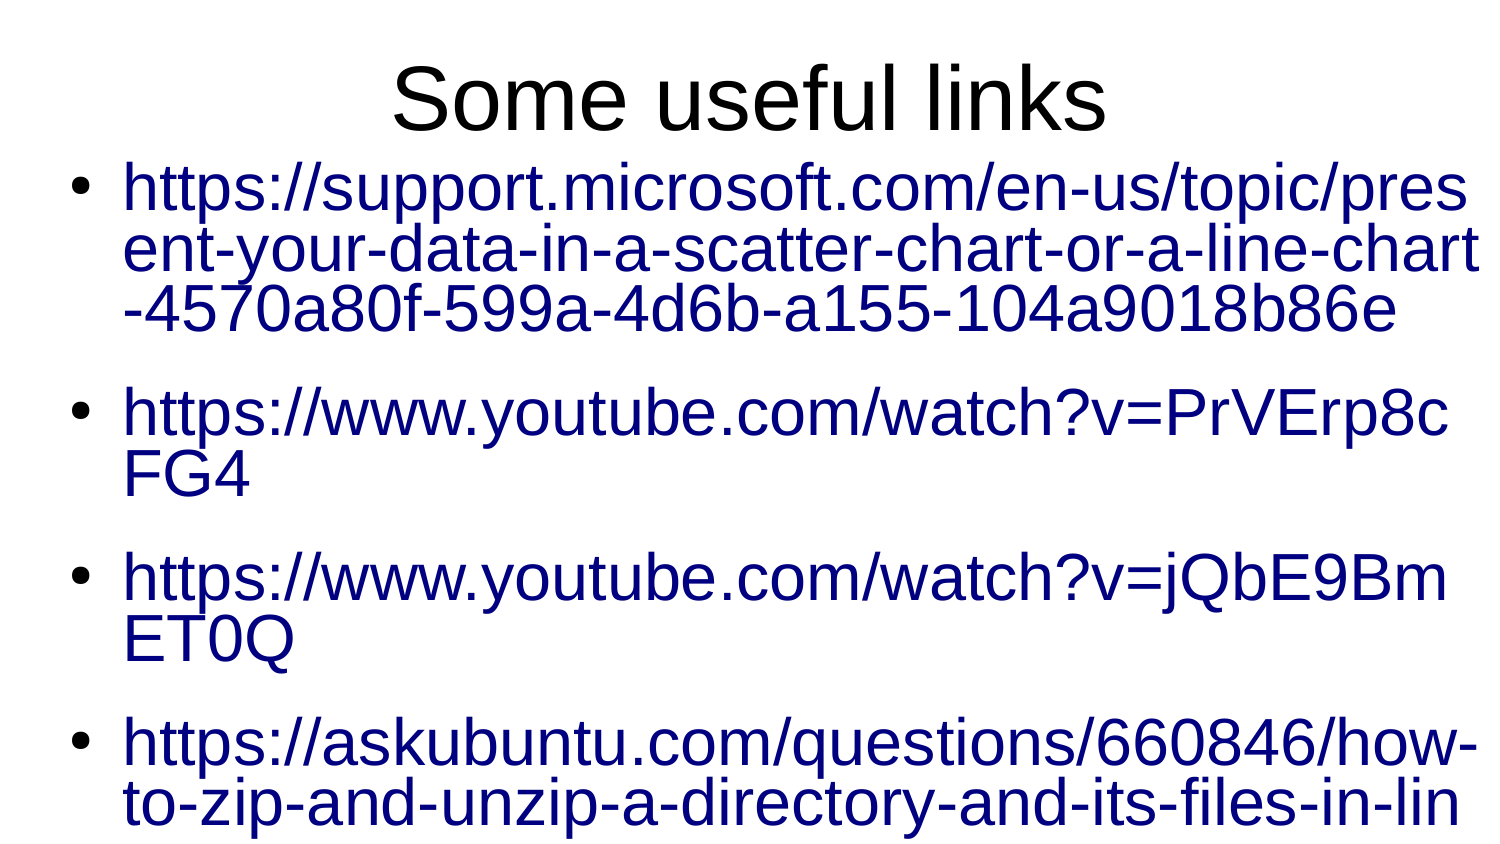

# Some useful links
https://support.microsoft.com/en-us/topic/present-your-data-in-a-scatter-chart-or-a-line-chart-4570a80f-599a-4d6b-a155-104a9018b86e
https://www.youtube.com/watch?v=PrVErp8cFG4
https://www.youtube.com/watch?v=jQbE9BmET0Q
https://askubuntu.com/questions/660846/how-to-zip-and-unzip-a-directory-and-its-files-in-linux